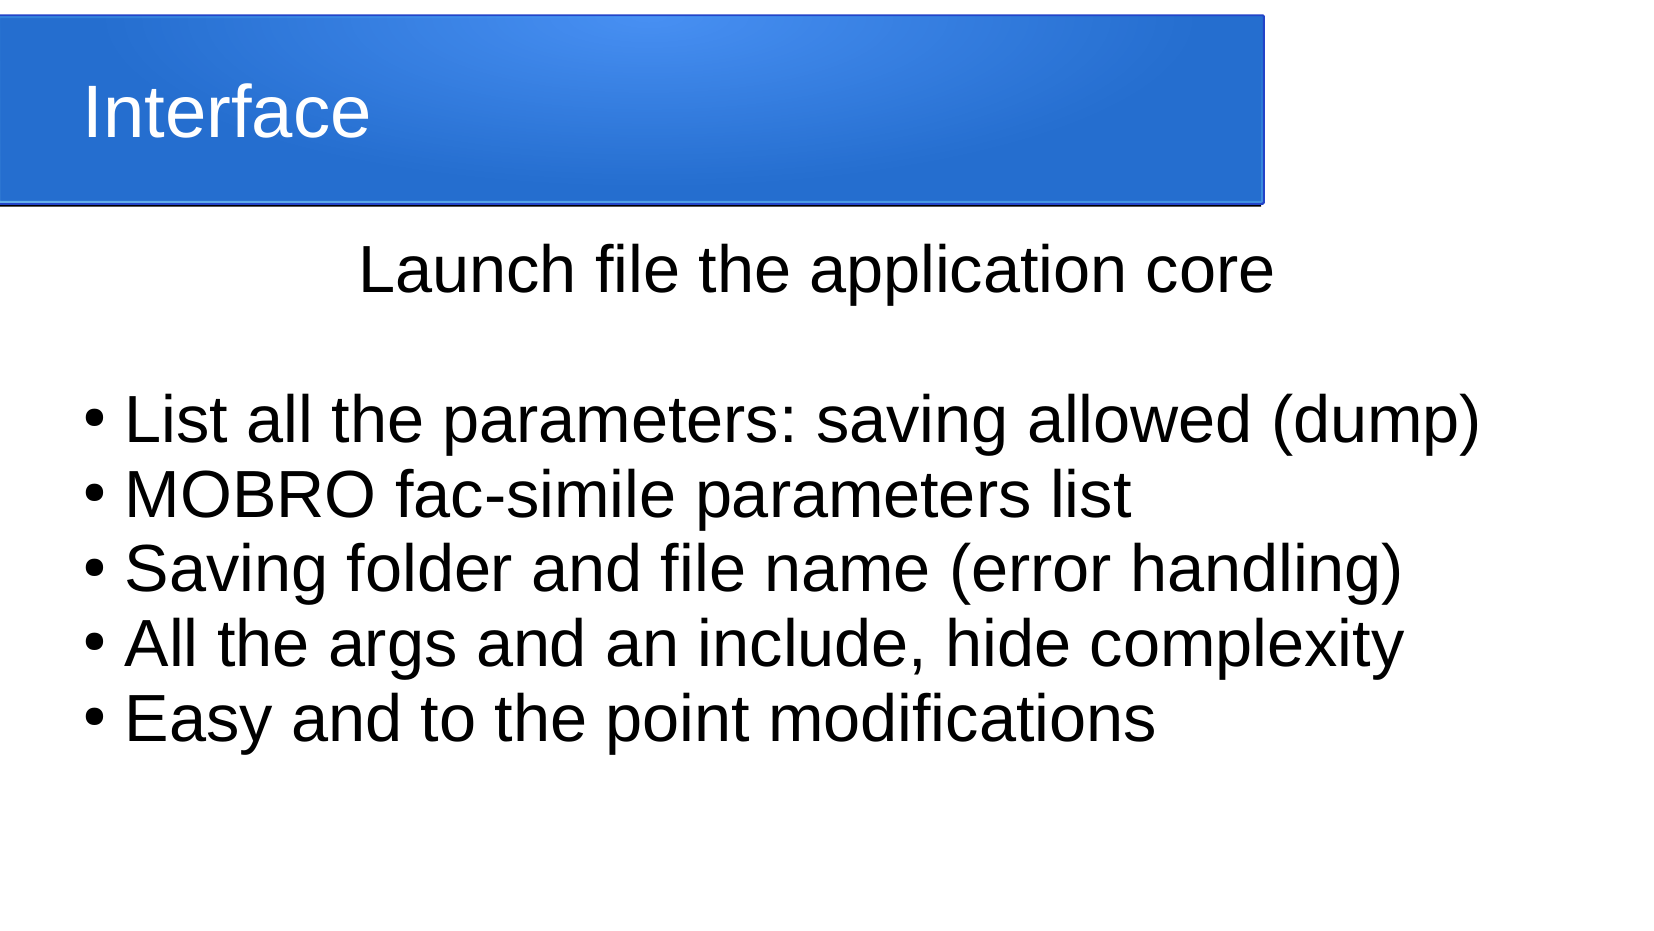

# Interface
Launch file the application core
 List all the parameters: saving allowed (dump)
 MOBRO fac-simile parameters list
 Saving folder and file name (error handling)
 All the args and an include, hide complexity
 Easy and to the point modifications